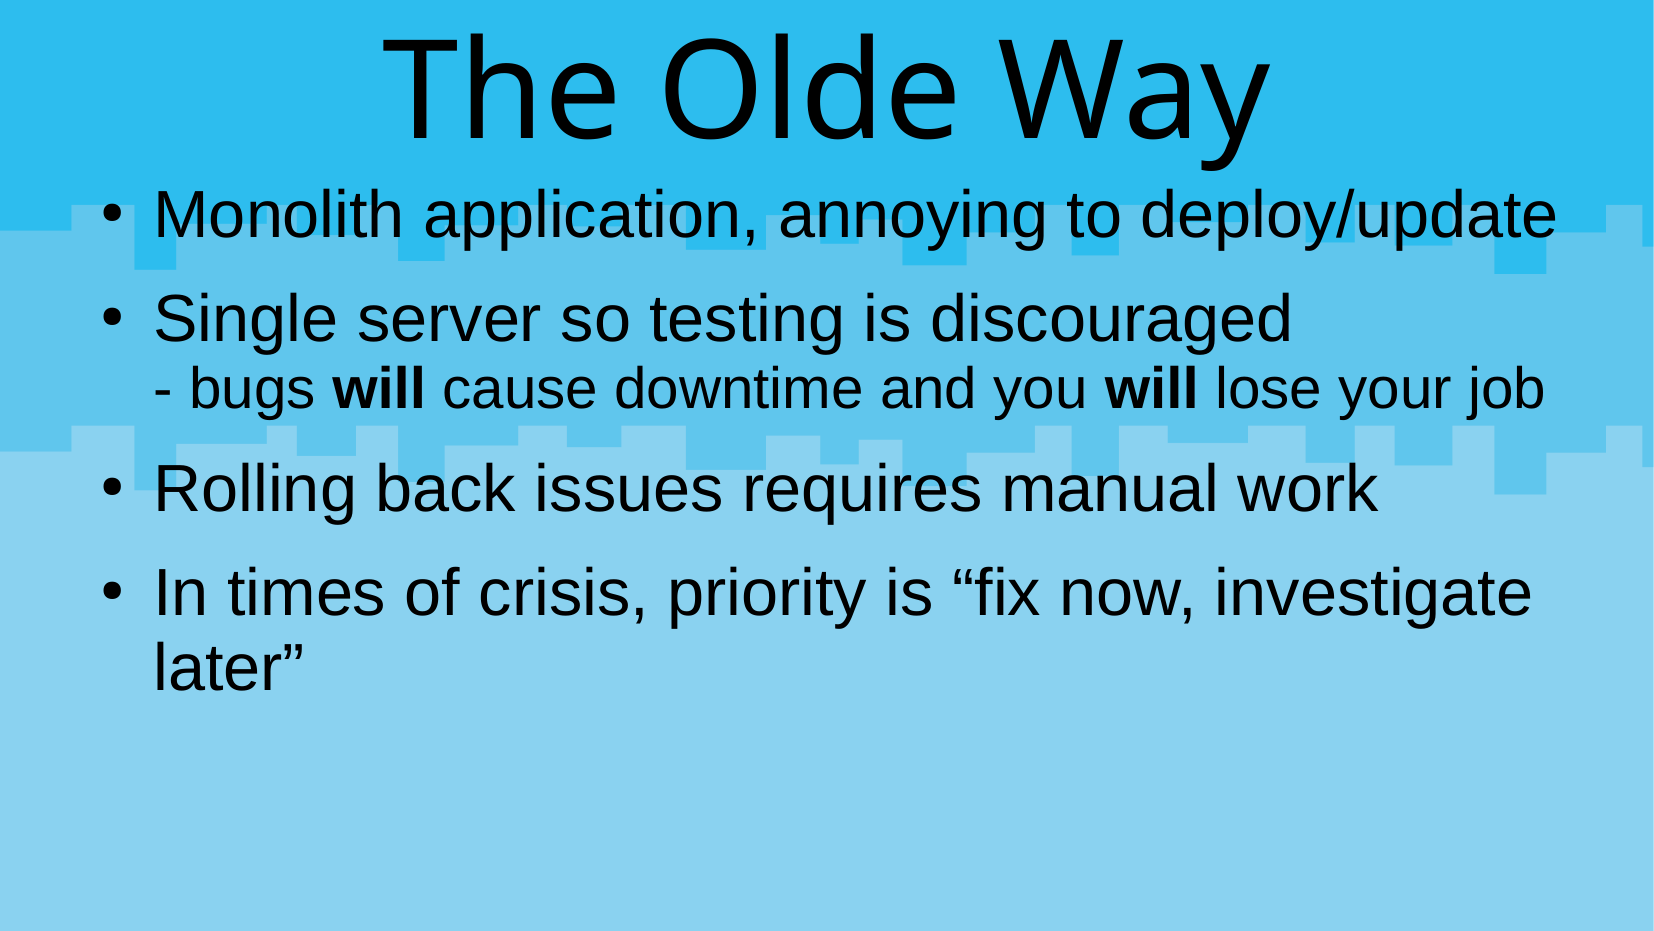

# The Olde Way
Monolith application, annoying to deploy/update
Single server so testing is discouraged
- bugs will cause downtime and you will lose your job
Rolling back issues requires manual work
In times of crisis, priority is “fix now, investigate later”